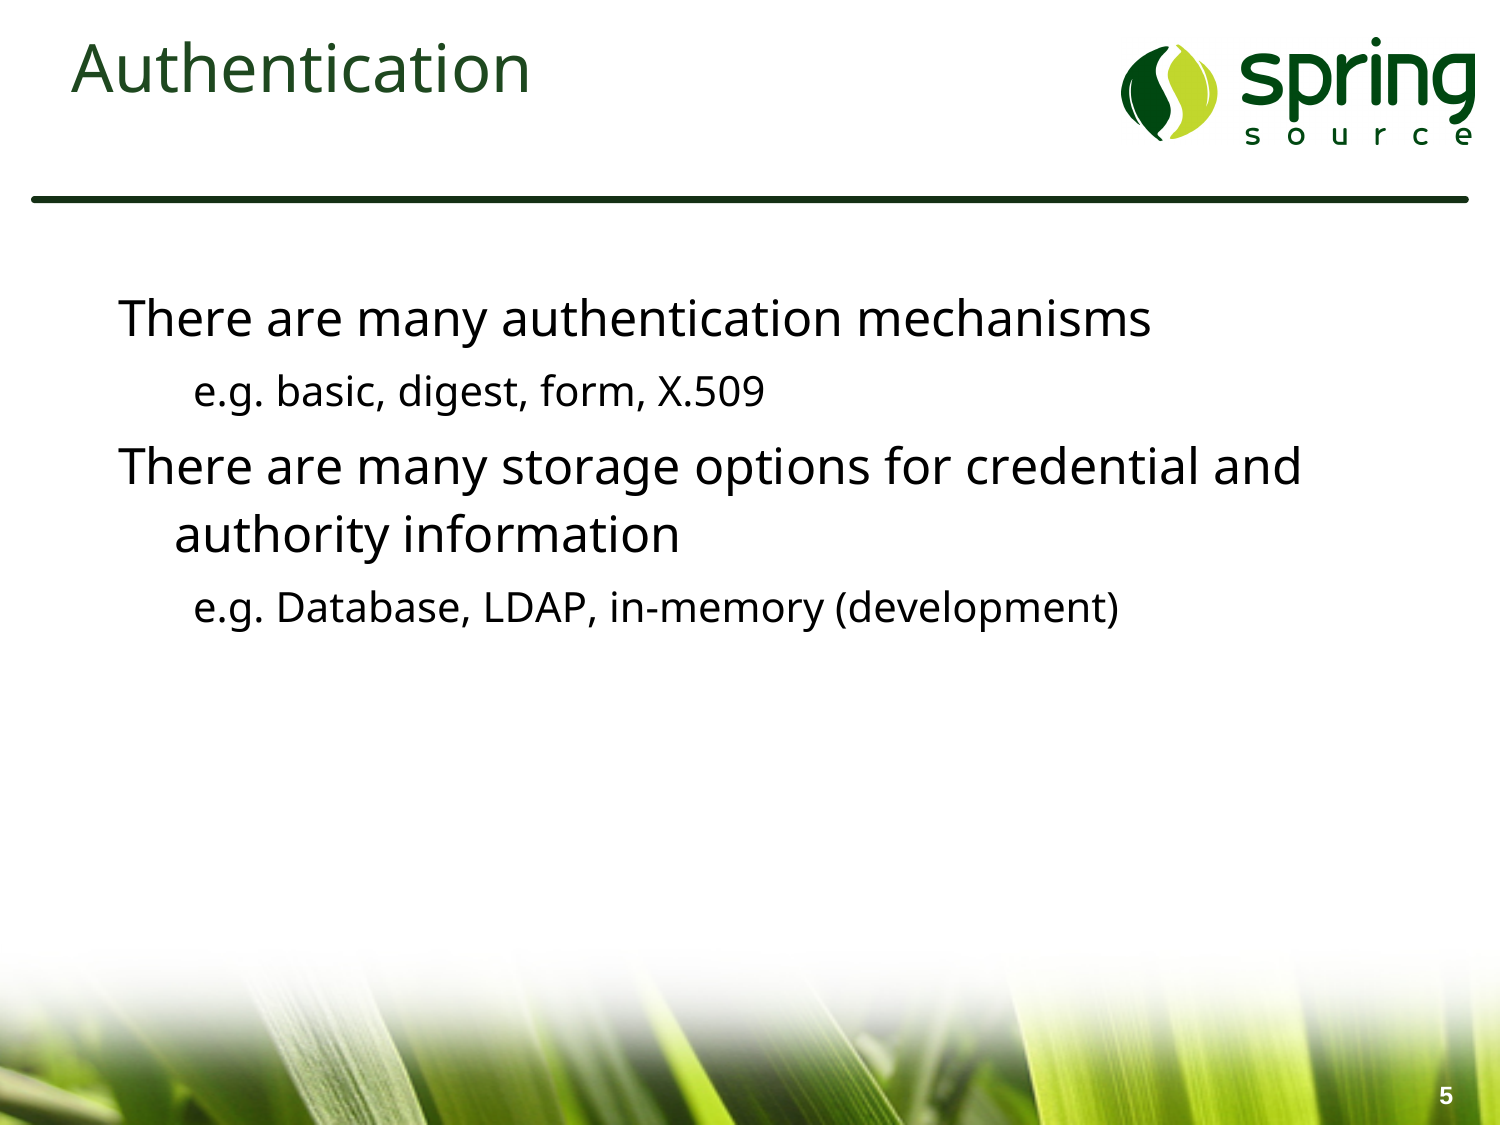

# Authentication
There are many authentication mechanisms
e.g. basic, digest, form, X.509
There are many storage options for credential and authority information
e.g. Database, LDAP, in-memory (development)